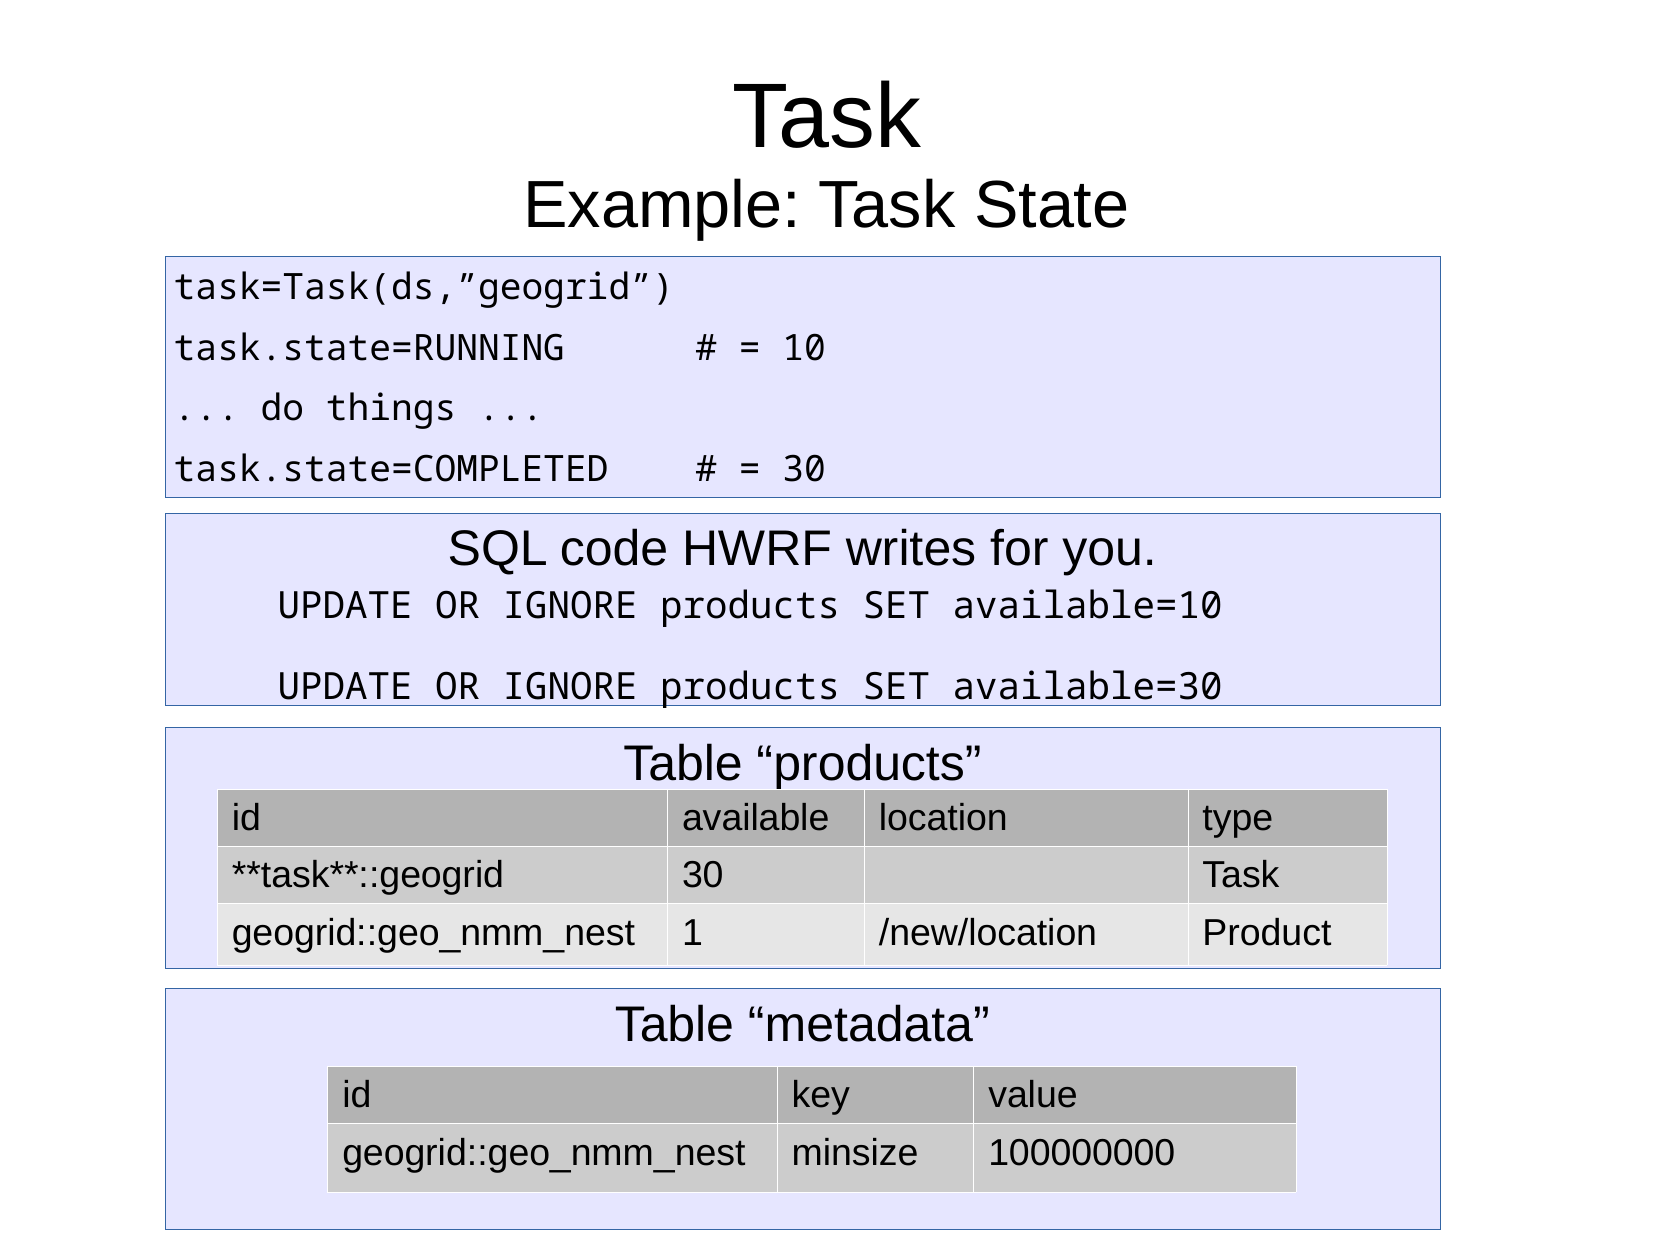

# Task Example: Task State
task=Task(ds,”geogrid”)
task.state=RUNNING # = 10
... do things ...
task.state=COMPLETED # = 30
SQL code HWRF writes for you.
UPDATE OR IGNORE products SET available=10
UPDATE OR IGNORE products SET available=30
Table “products”
| id | available | location | type |
| --- | --- | --- | --- |
| \*\*task\*\*::geogrid | 30 | | Task |
| geogrid::geo\_nmm\_nest | 1 | /new/location | Product |
Table “metadata”
| id | key | value |
| --- | --- | --- |
| geogrid::geo\_nmm\_nest | minsize | 100000000 |